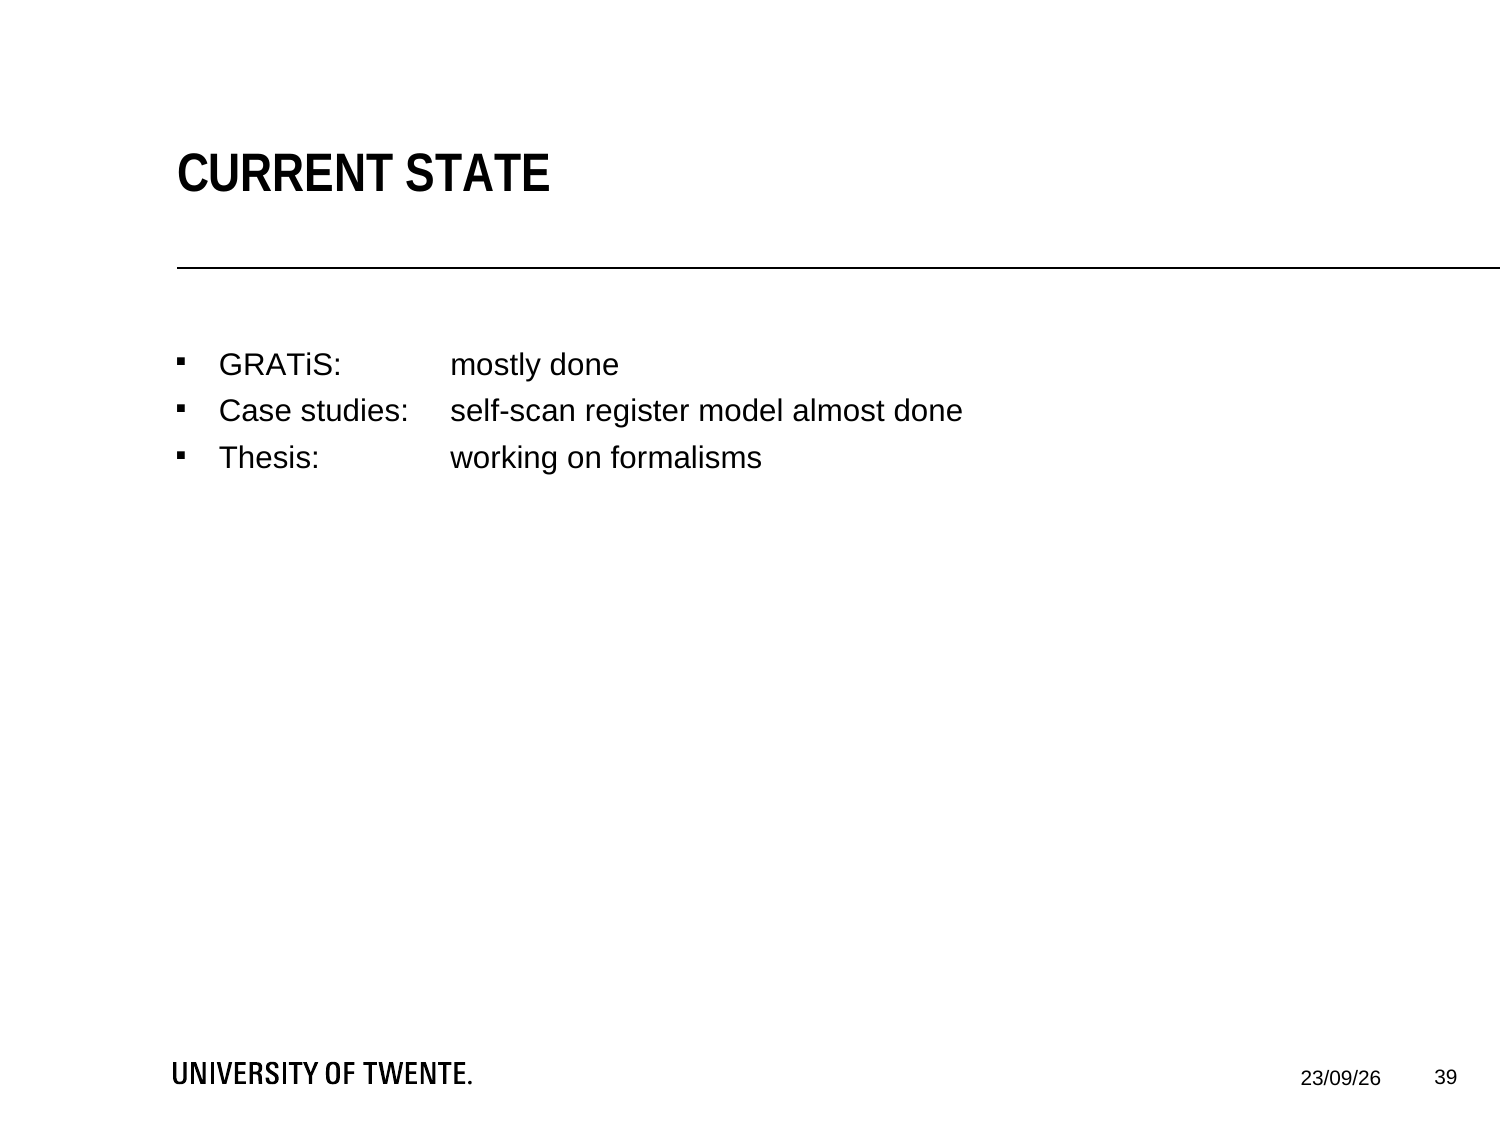

# CURRENT STATE
GRATiS: 			mostly done
Case studies: 	self-scan register model almost done
Thesis: 				working on formalisms